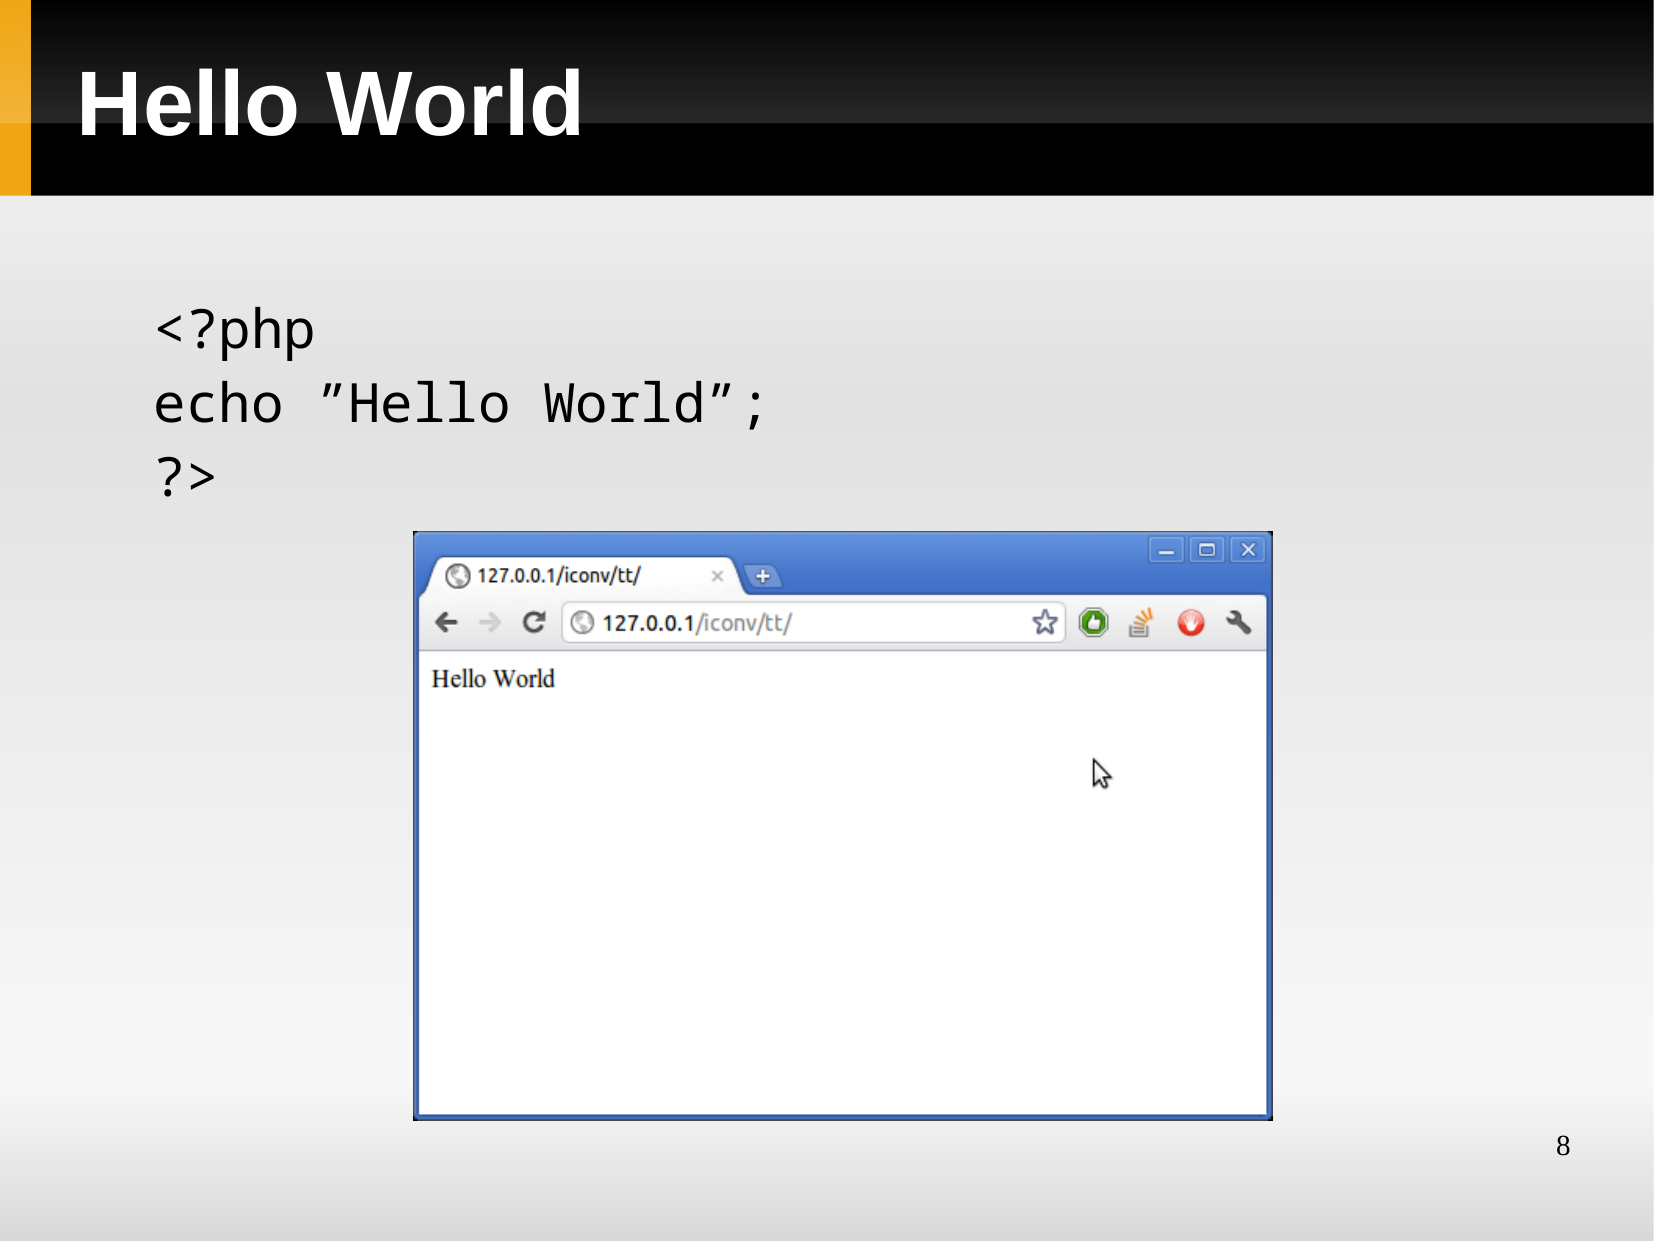

# Hello World
<?php
echo ”Hello World”;
?>
8